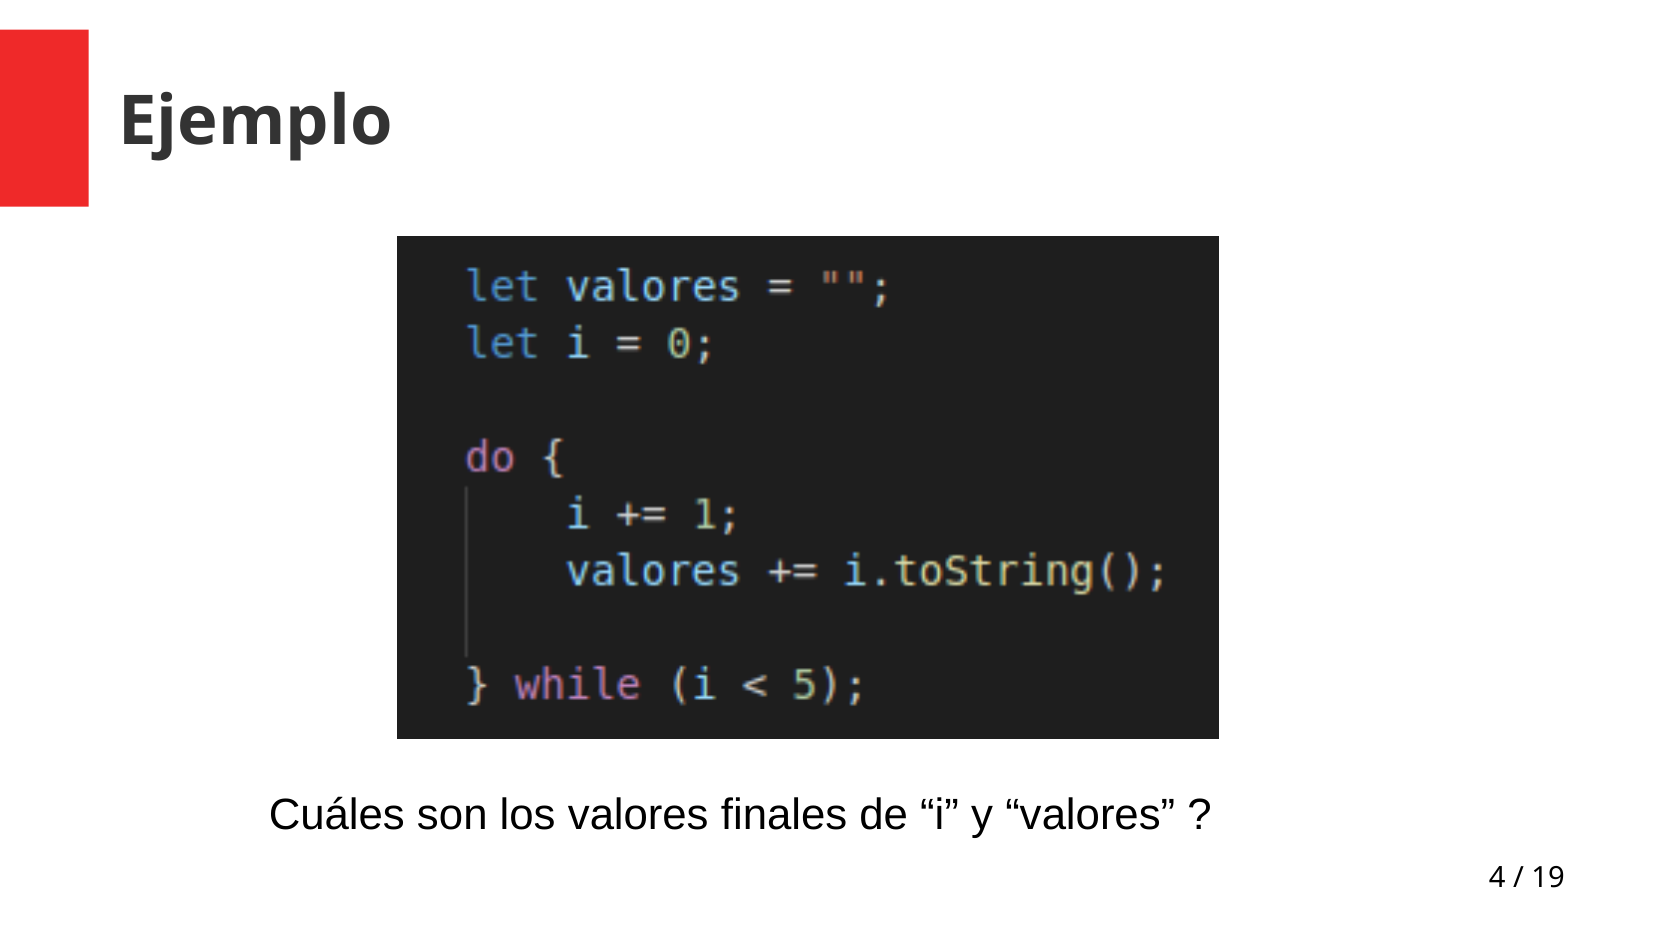

# Ejemplo
Cuáles son los valores finales de “i” y “valores” ?
4